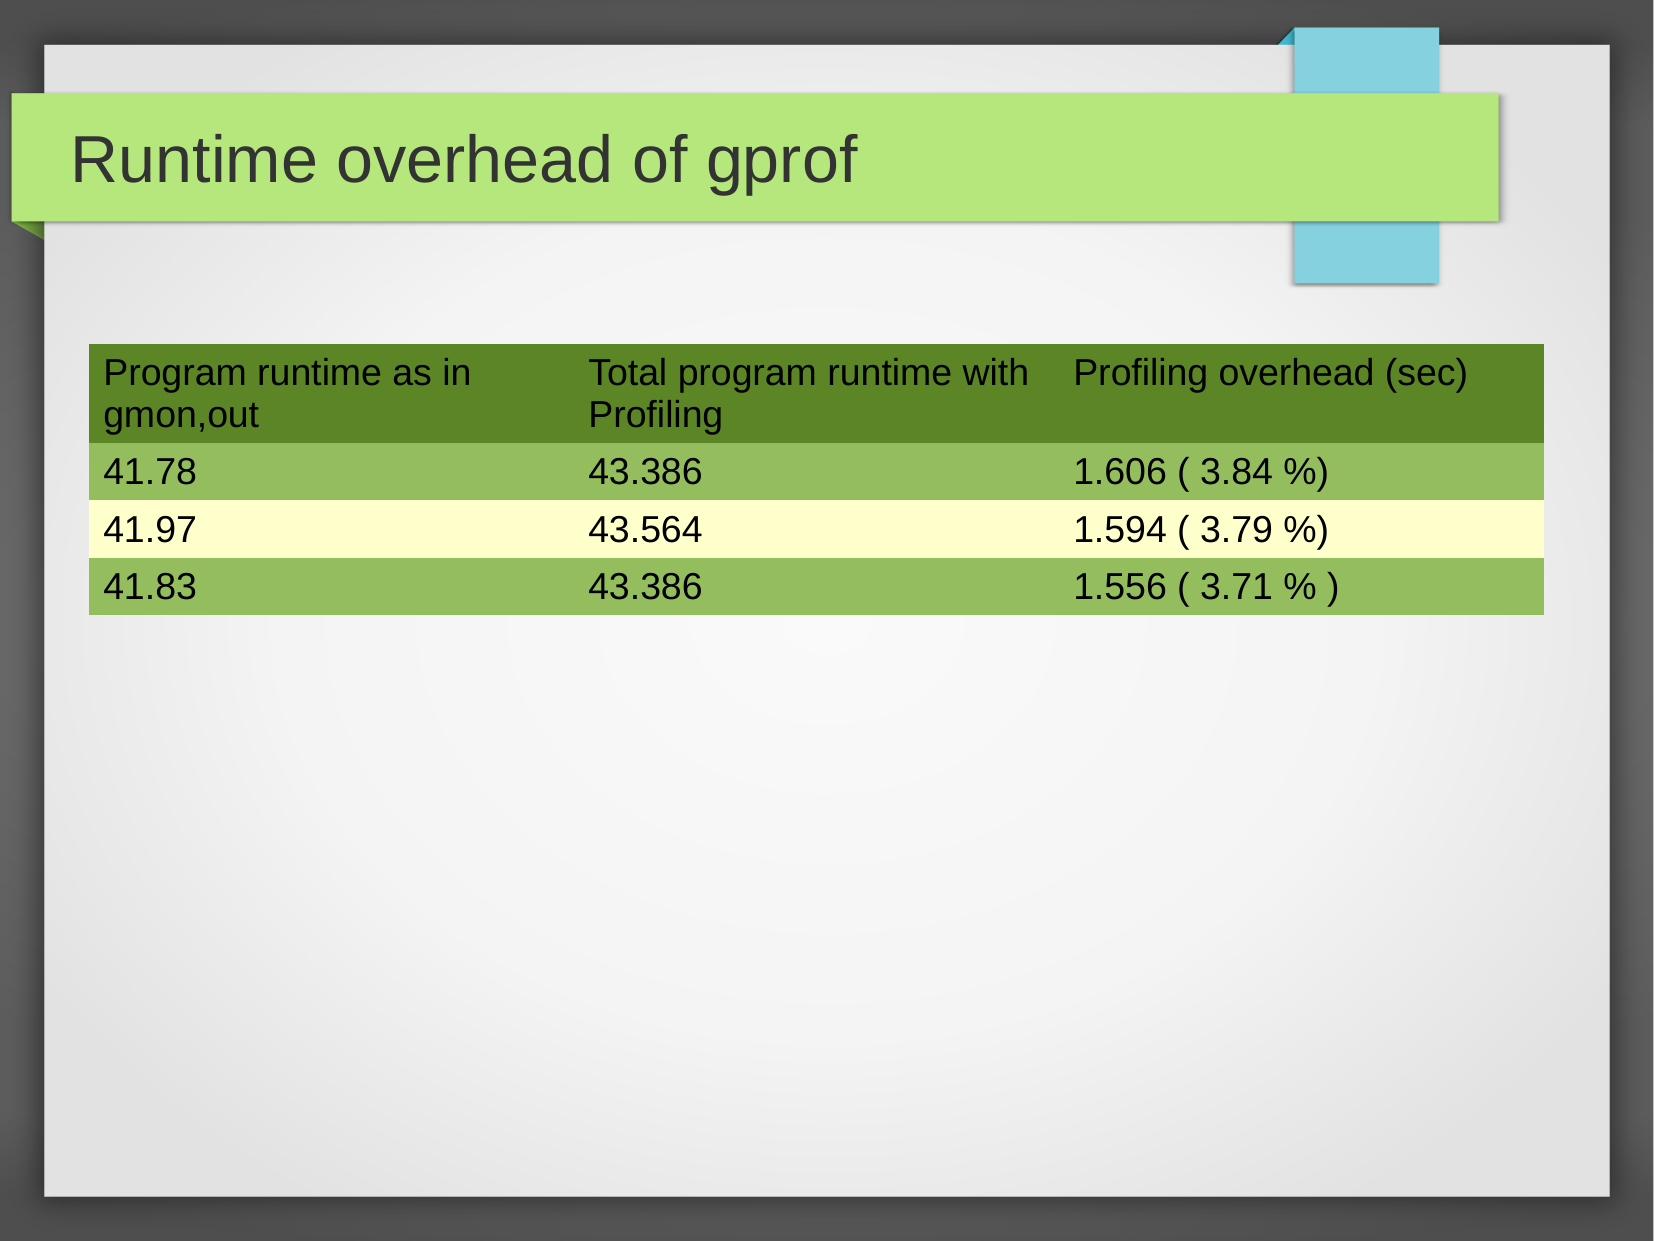

# Runtime overhead of gprof
| Program runtime as in gmon,out | Total program runtime with Profiling | Profiling overhead (sec) |
| --- | --- | --- |
| 41.78 | 43.386 | 1.606 ( 3.84 %) |
| 41.97 | 43.564 | 1.594 ( 3.79 %) |
| 41.83 | 43.386 | 1.556 ( 3.71 % ) |